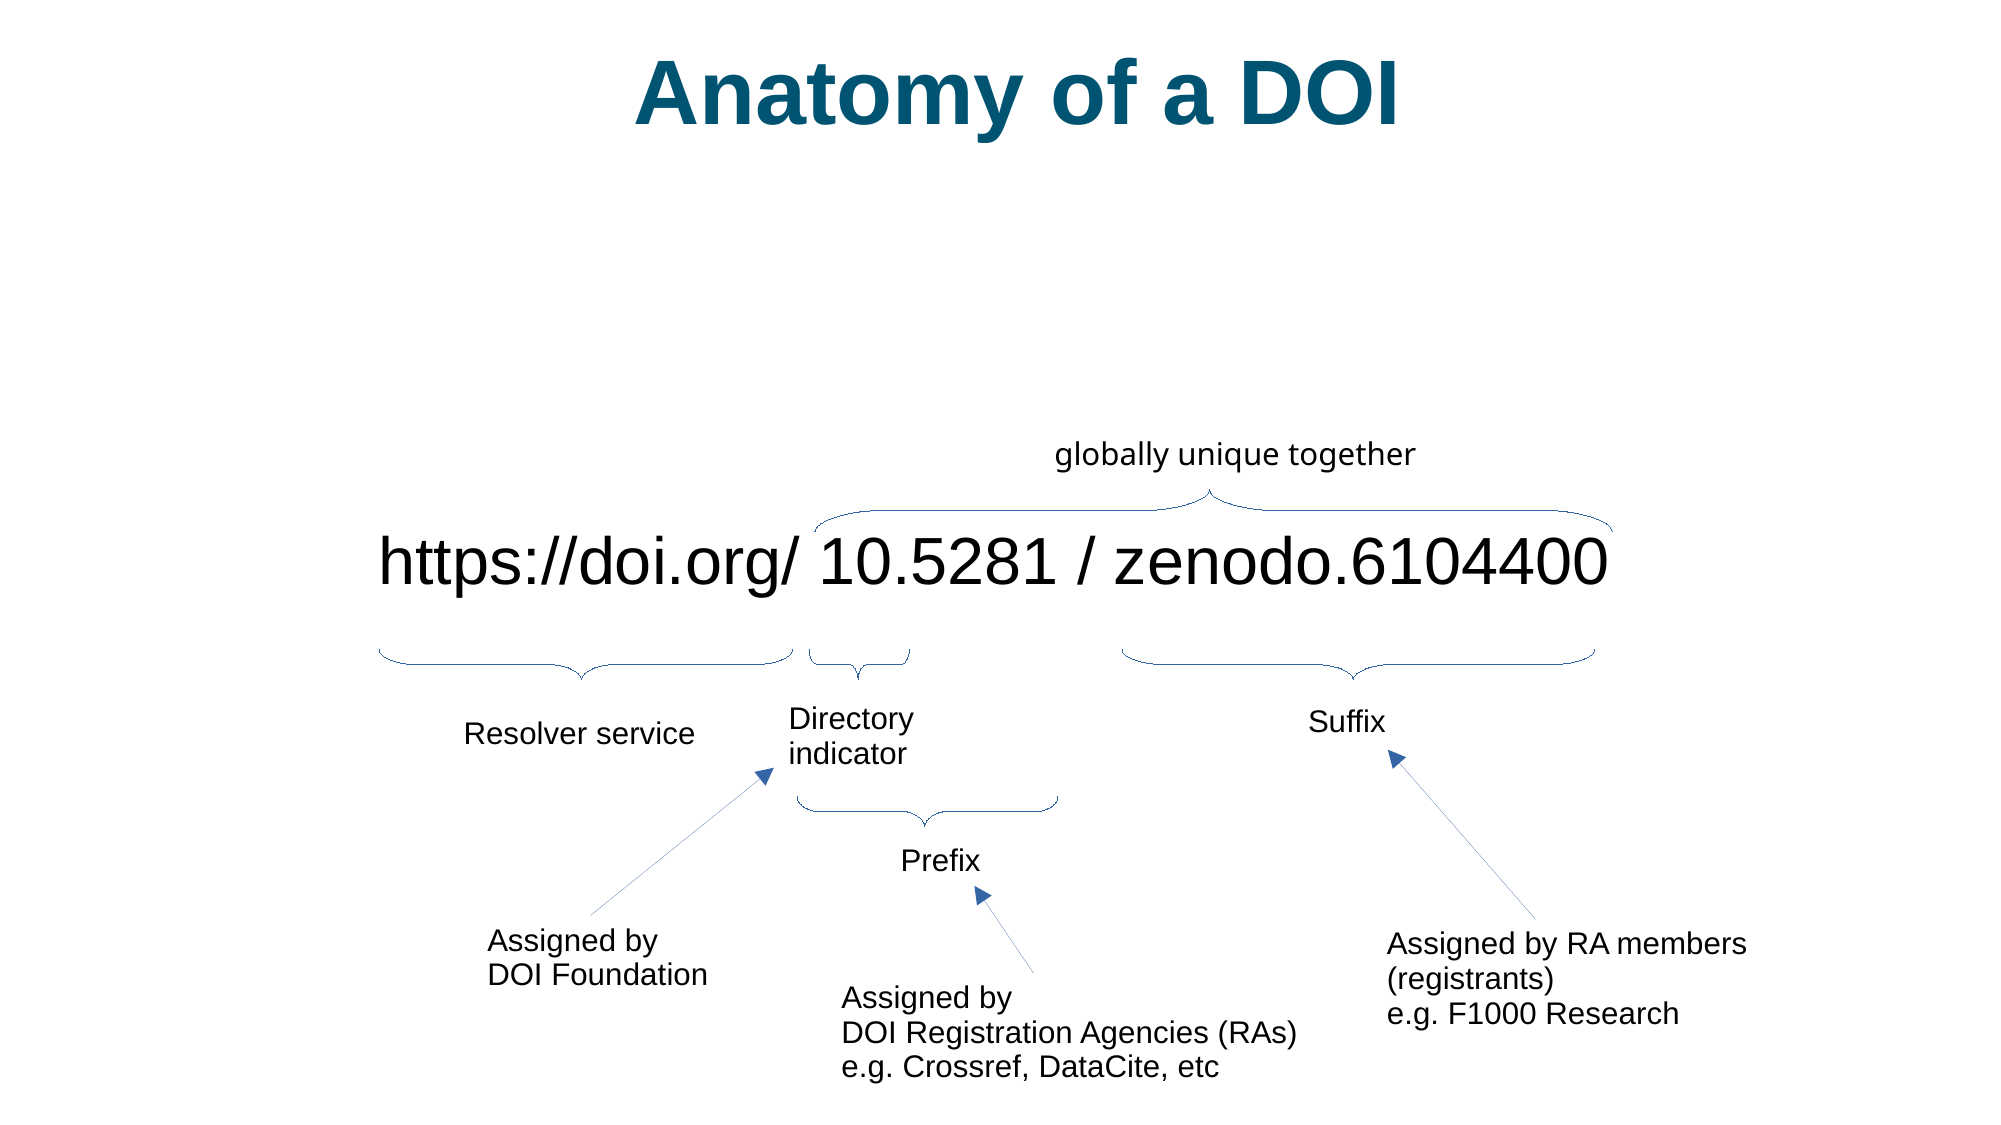

# Anatomy of a DOI
globally unique together
https://doi.org/ 10.5281 / zenodo.6104400
Directory
indicator
Suffix
Resolver service
Prefix
Assigned by
DOI Foundation
Assigned by RA members (registrants)
e.g. F1000 Research
Assigned by
DOI Registration Agencies (RAs)
e.g. Crossref, DataCite, etc